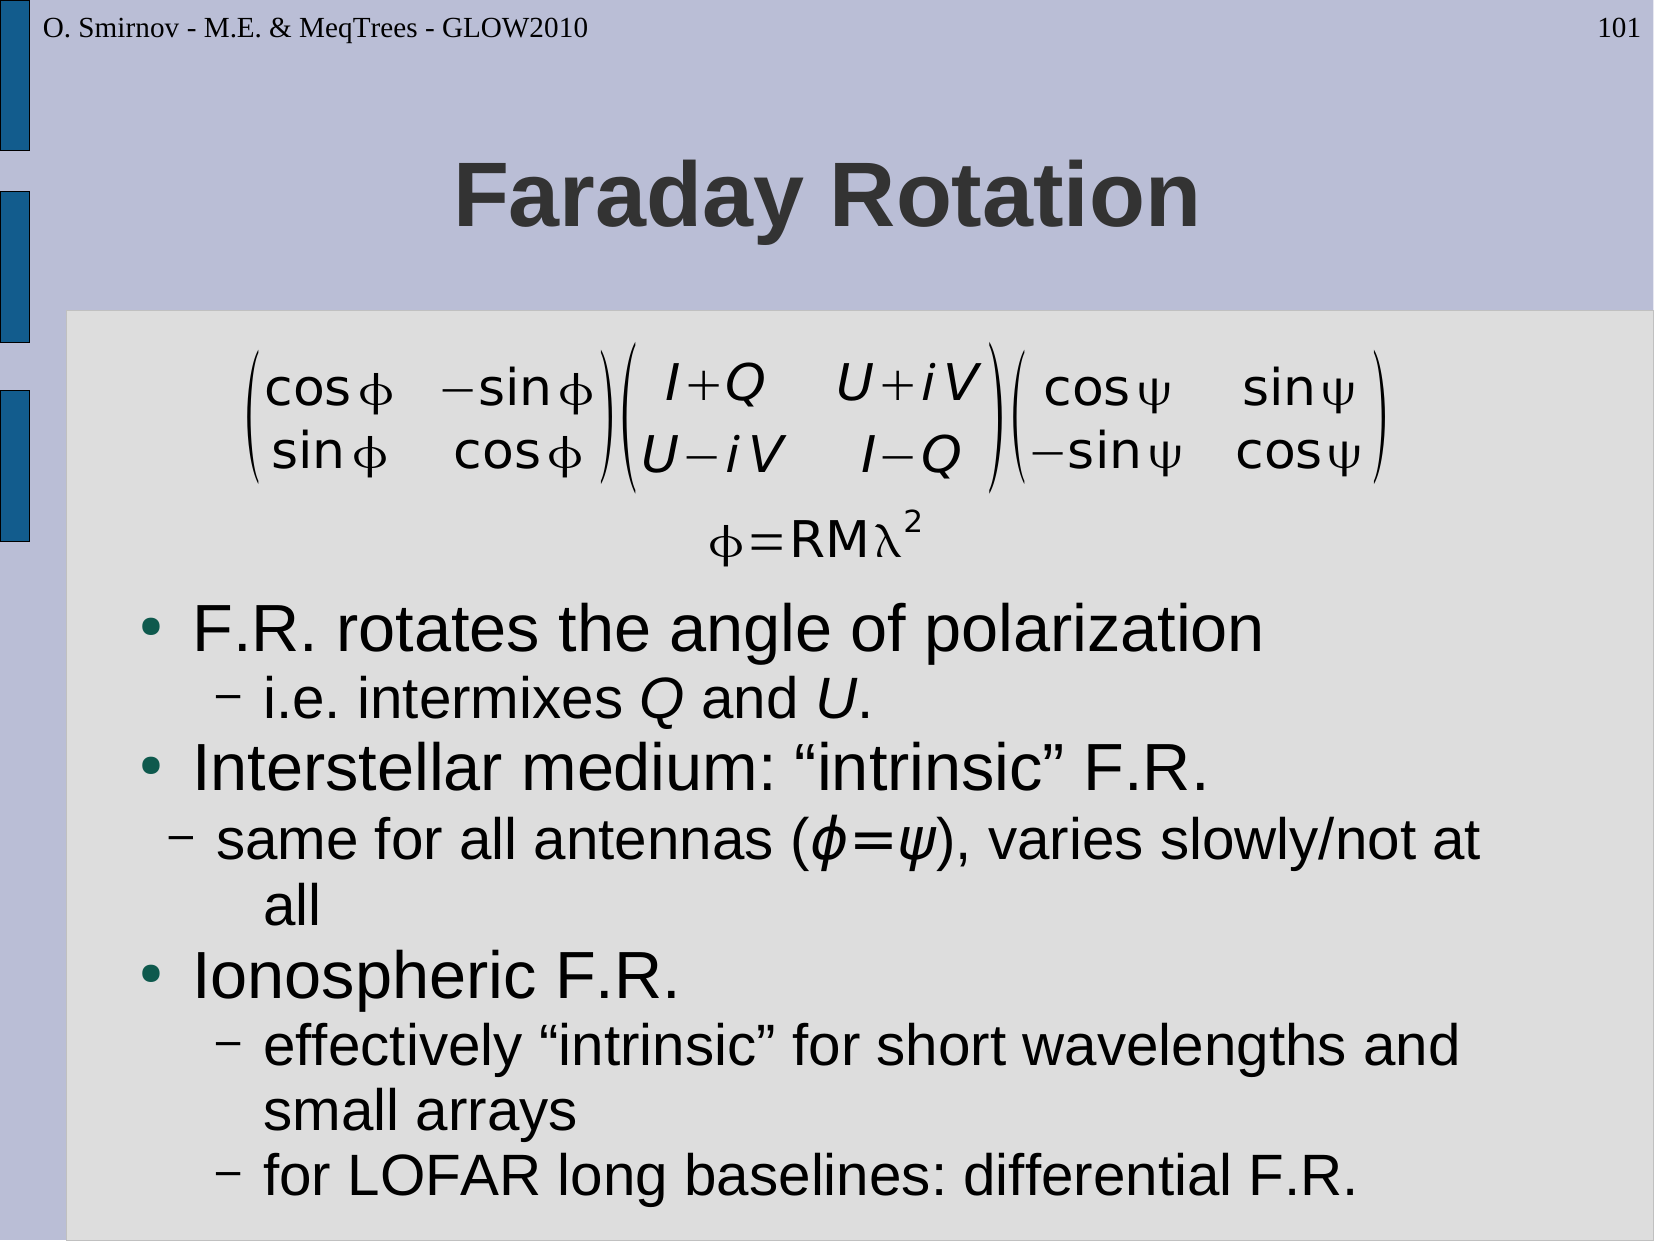

O. Smirnov - M.E. & MeqTrees - GLOW2010
101
# Faraday Rotation
F.R. rotates the angle of polarization
i.e. intermixes Q and U.
Interstellar medium: “intrinsic” F.R.
same for all antennas (ϕ=ψ), varies slowly/not at all
Ionospheric F.R.
effectively “intrinsic” for short wavelengths and small arrays
for LOFAR long baselines: differential F.R.